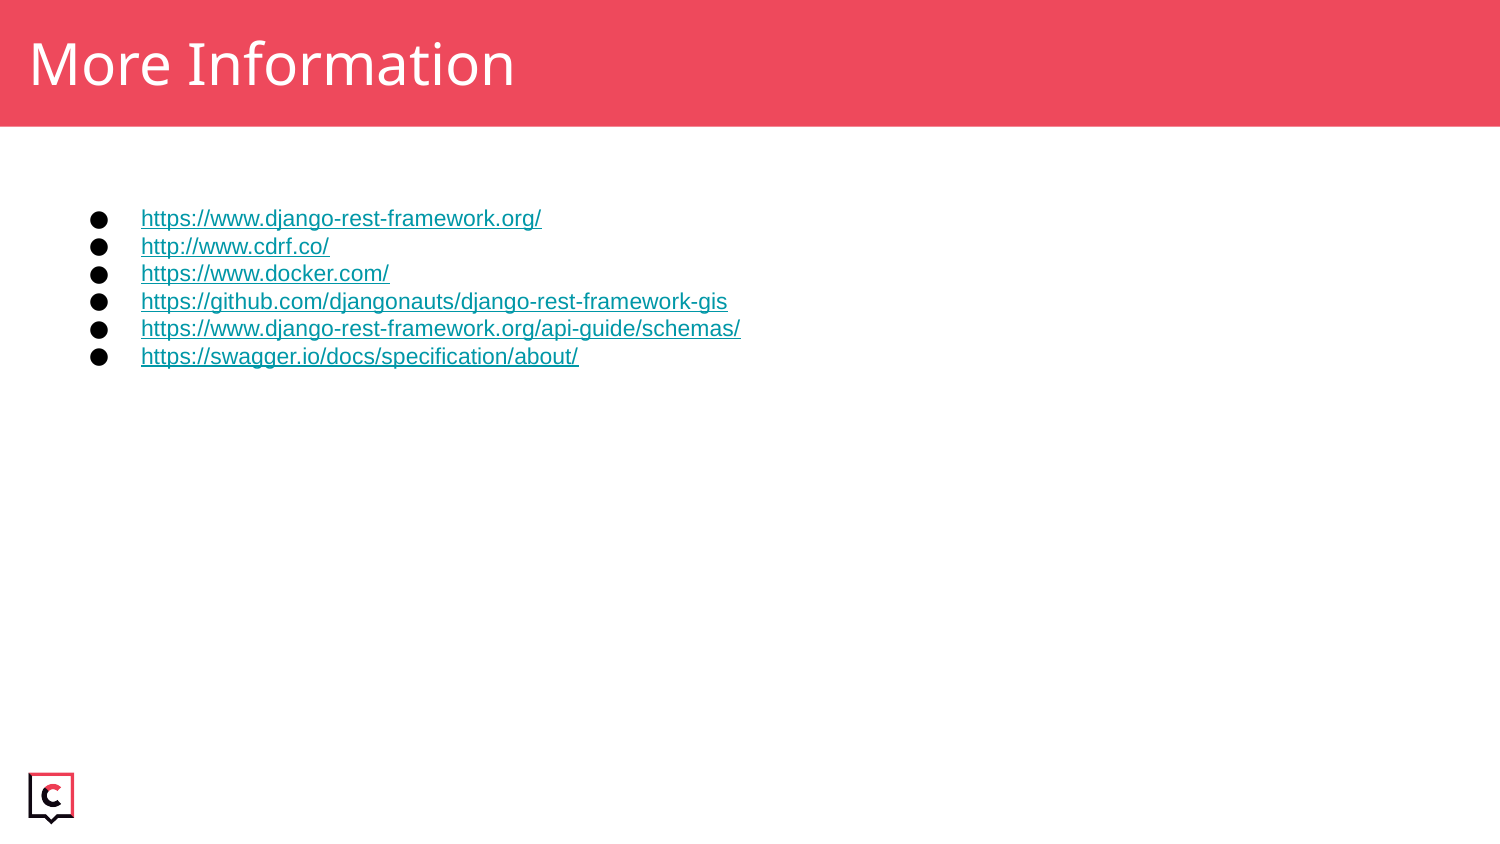

# More Information
https://www.django-rest-framework.org/
http://www.cdrf.co/
https://www.docker.com/
https://github.com/djangonauts/django-rest-framework-gis
https://www.django-rest-framework.org/api-guide/schemas/
https://swagger.io/docs/specification/about/